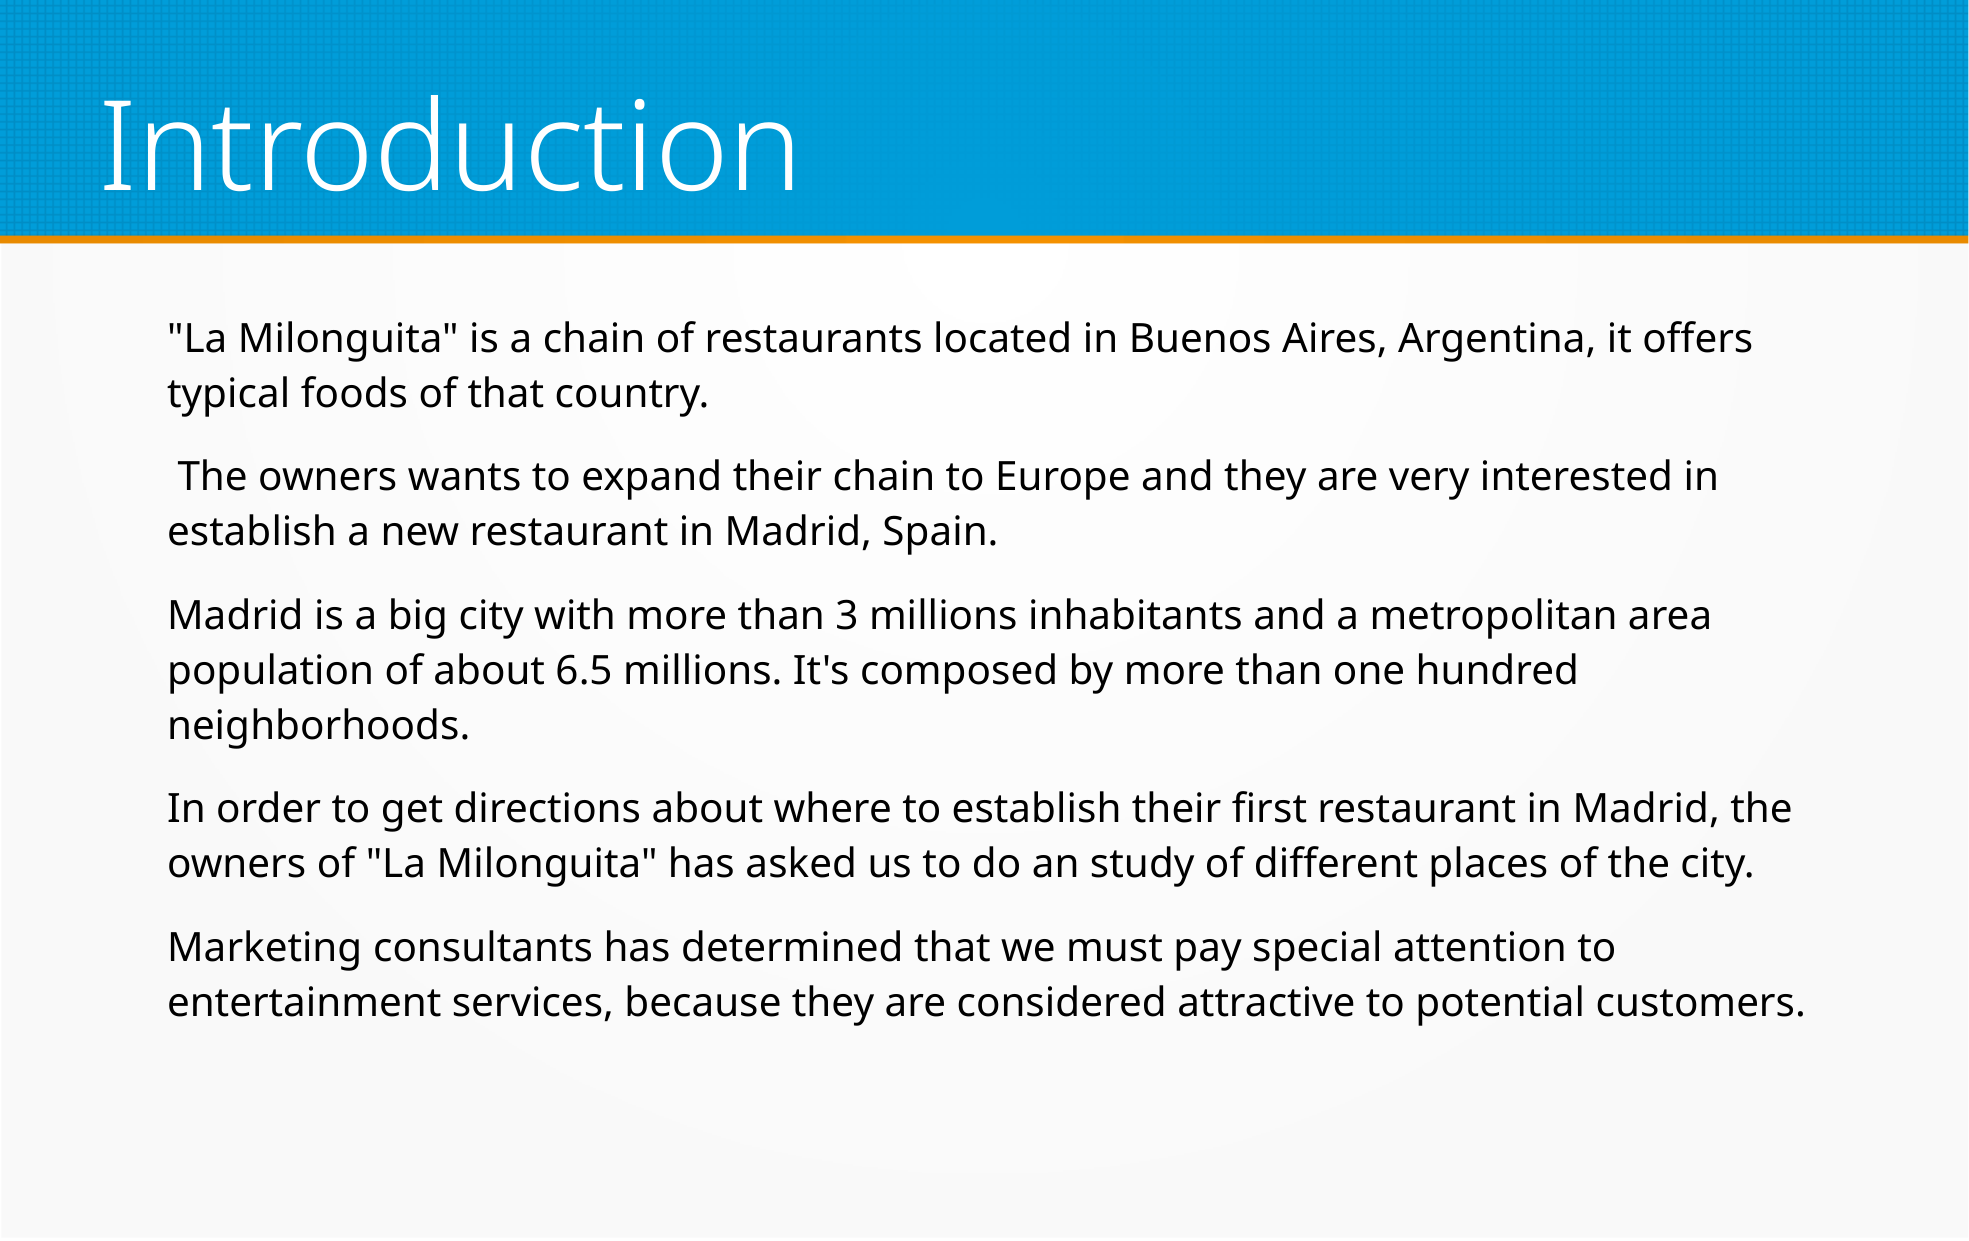

# Introduction
"La Milonguita" is a chain of restaurants located in Buenos Aires, Argentina, it offers typical foods of that country.
 The owners wants to expand their chain to Europe and they are very interested in establish a new restaurant in Madrid, Spain.
Madrid is a big city with more than 3 millions inhabitants and a metropolitan area population of about 6.5 millions. It's composed by more than one hundred neighborhoods.
In order to get directions about where to establish their first restaurant in Madrid, the owners of "La Milonguita" has asked us to do an study of different places of the city.
Marketing consultants has determined that we must pay special attention to entertainment services, because they are considered attractive to potential customers.